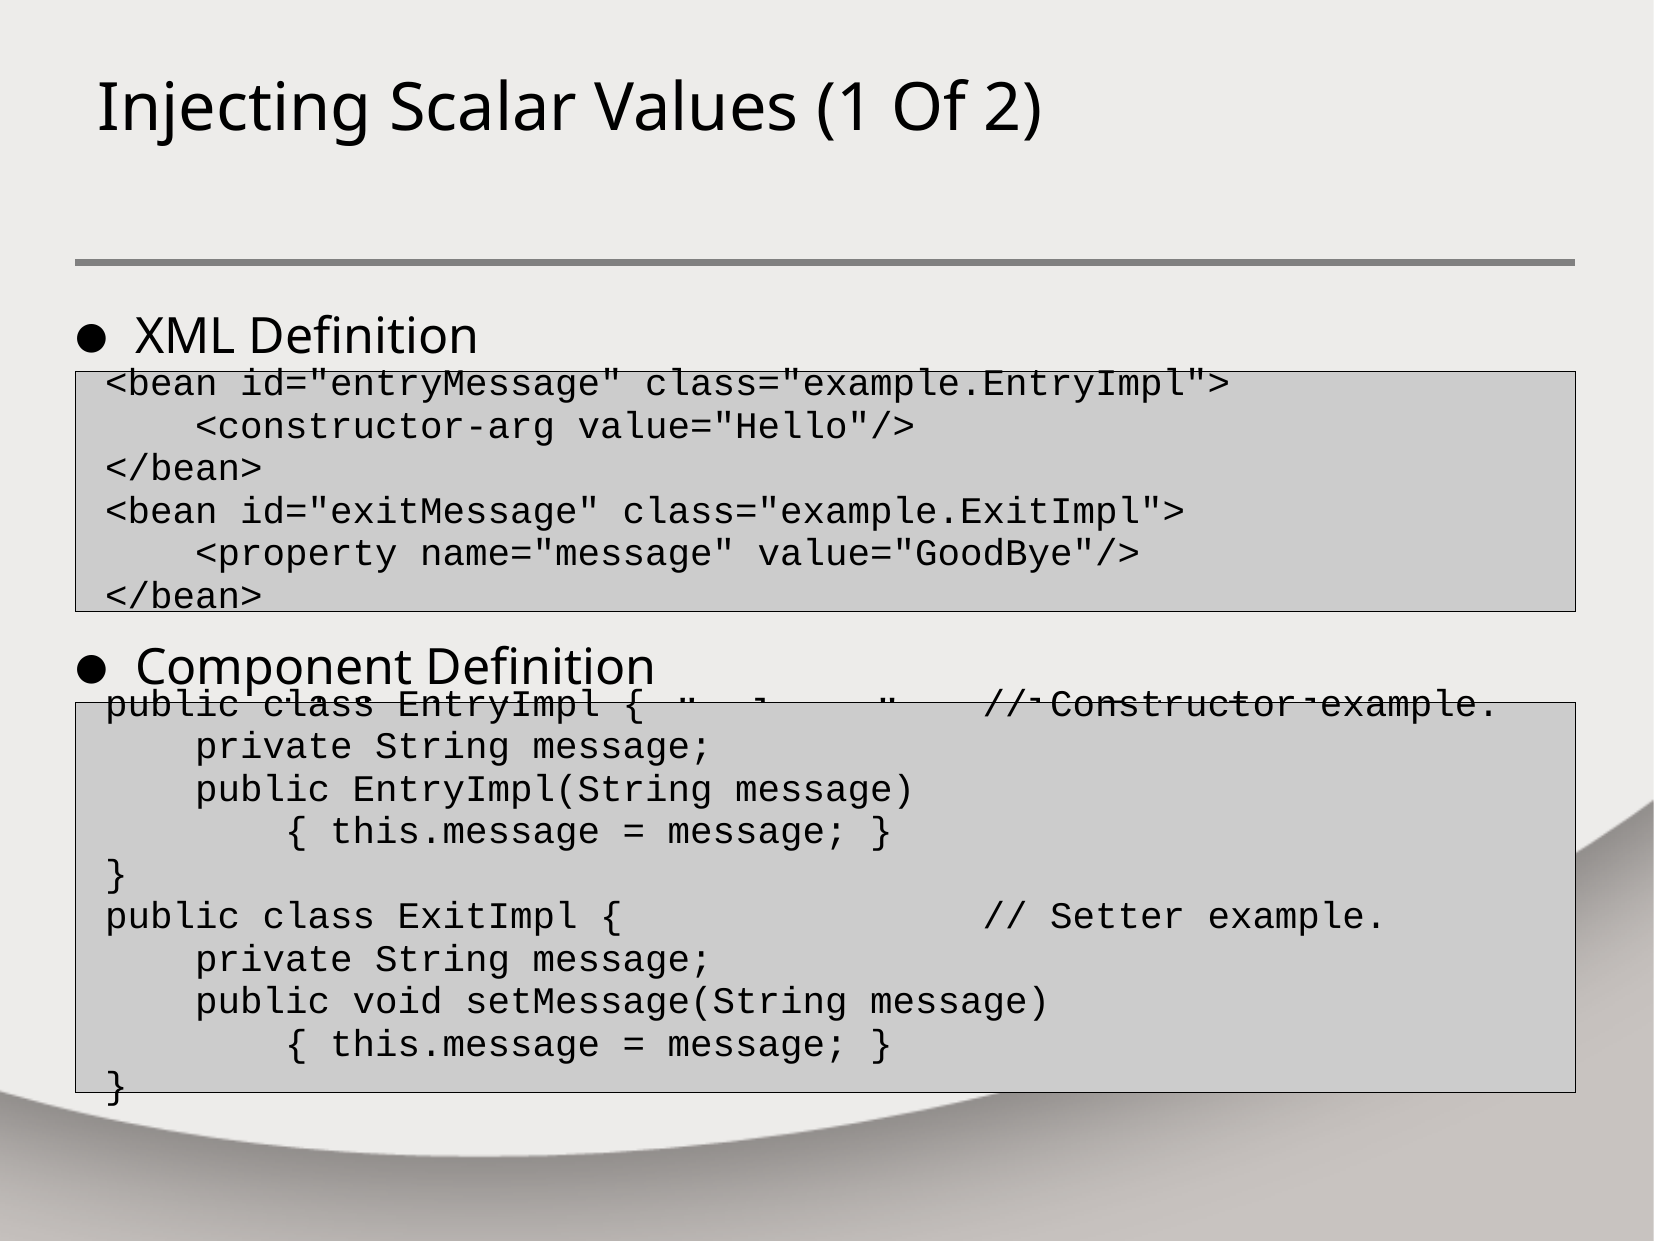

# Injecting Scalar Values (1 Of 2)
XML Definition
Component Definition
<bean id="entryMessage" class="example.EntryImpl">
 <constructor-arg value="Hello"/>
</bean>
<bean id="exitMessage" class="example.ExitImpl">
 <property name="message" value="GoodBye"/>
</bean>
<bean id="entryMessage" class="example.EntryImpl>
 <constructor-arg value="Hello"/>
</bean>
<bean id="exitMessage" class="example.ExitImpl">
 <property name="message" value="GoodBye"/>
</bean>
public class EntryImpl { // Constructor example.
 private String message;
 public EntryImpl(String message)
 { this.message = message; }
}
public class ExitImpl { // Setter example.
 private String message;
 public void setMessage(String message)
 { this.message = message; }
}